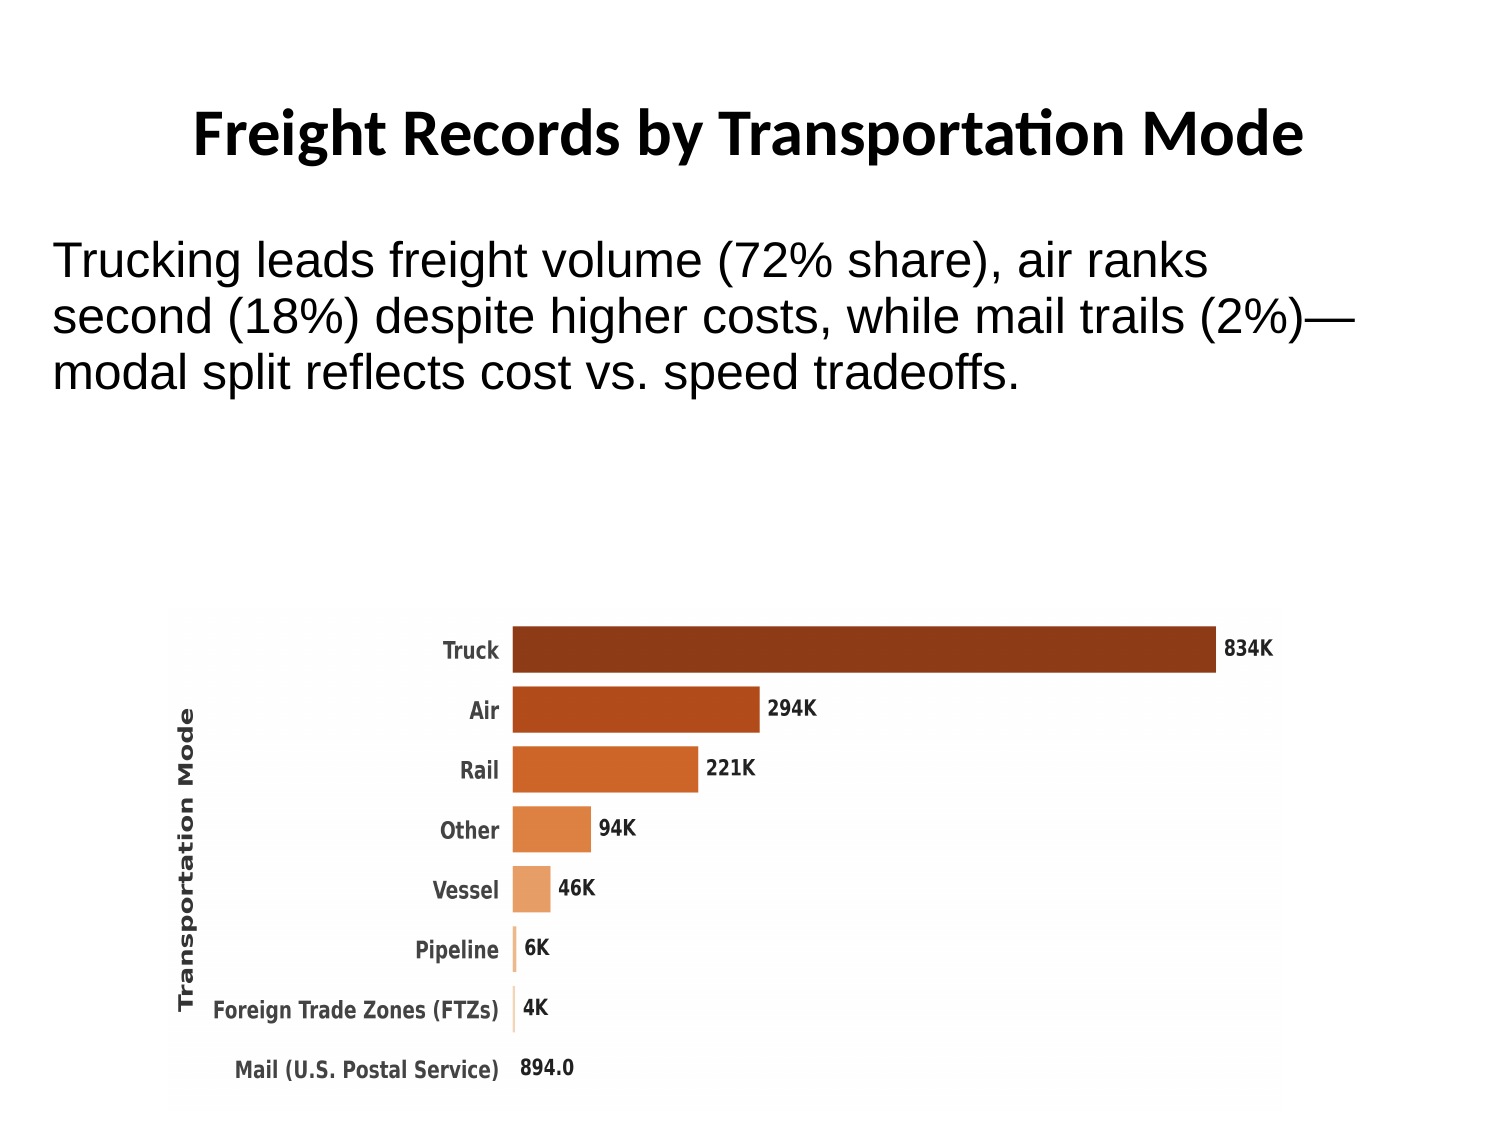

# Freight Records by Transportation Mode
Trucking leads freight volume (72% share), air ranks second (18%) despite higher costs, while mail trails (2%)—modal split reflects cost vs. speed tradeoffs.